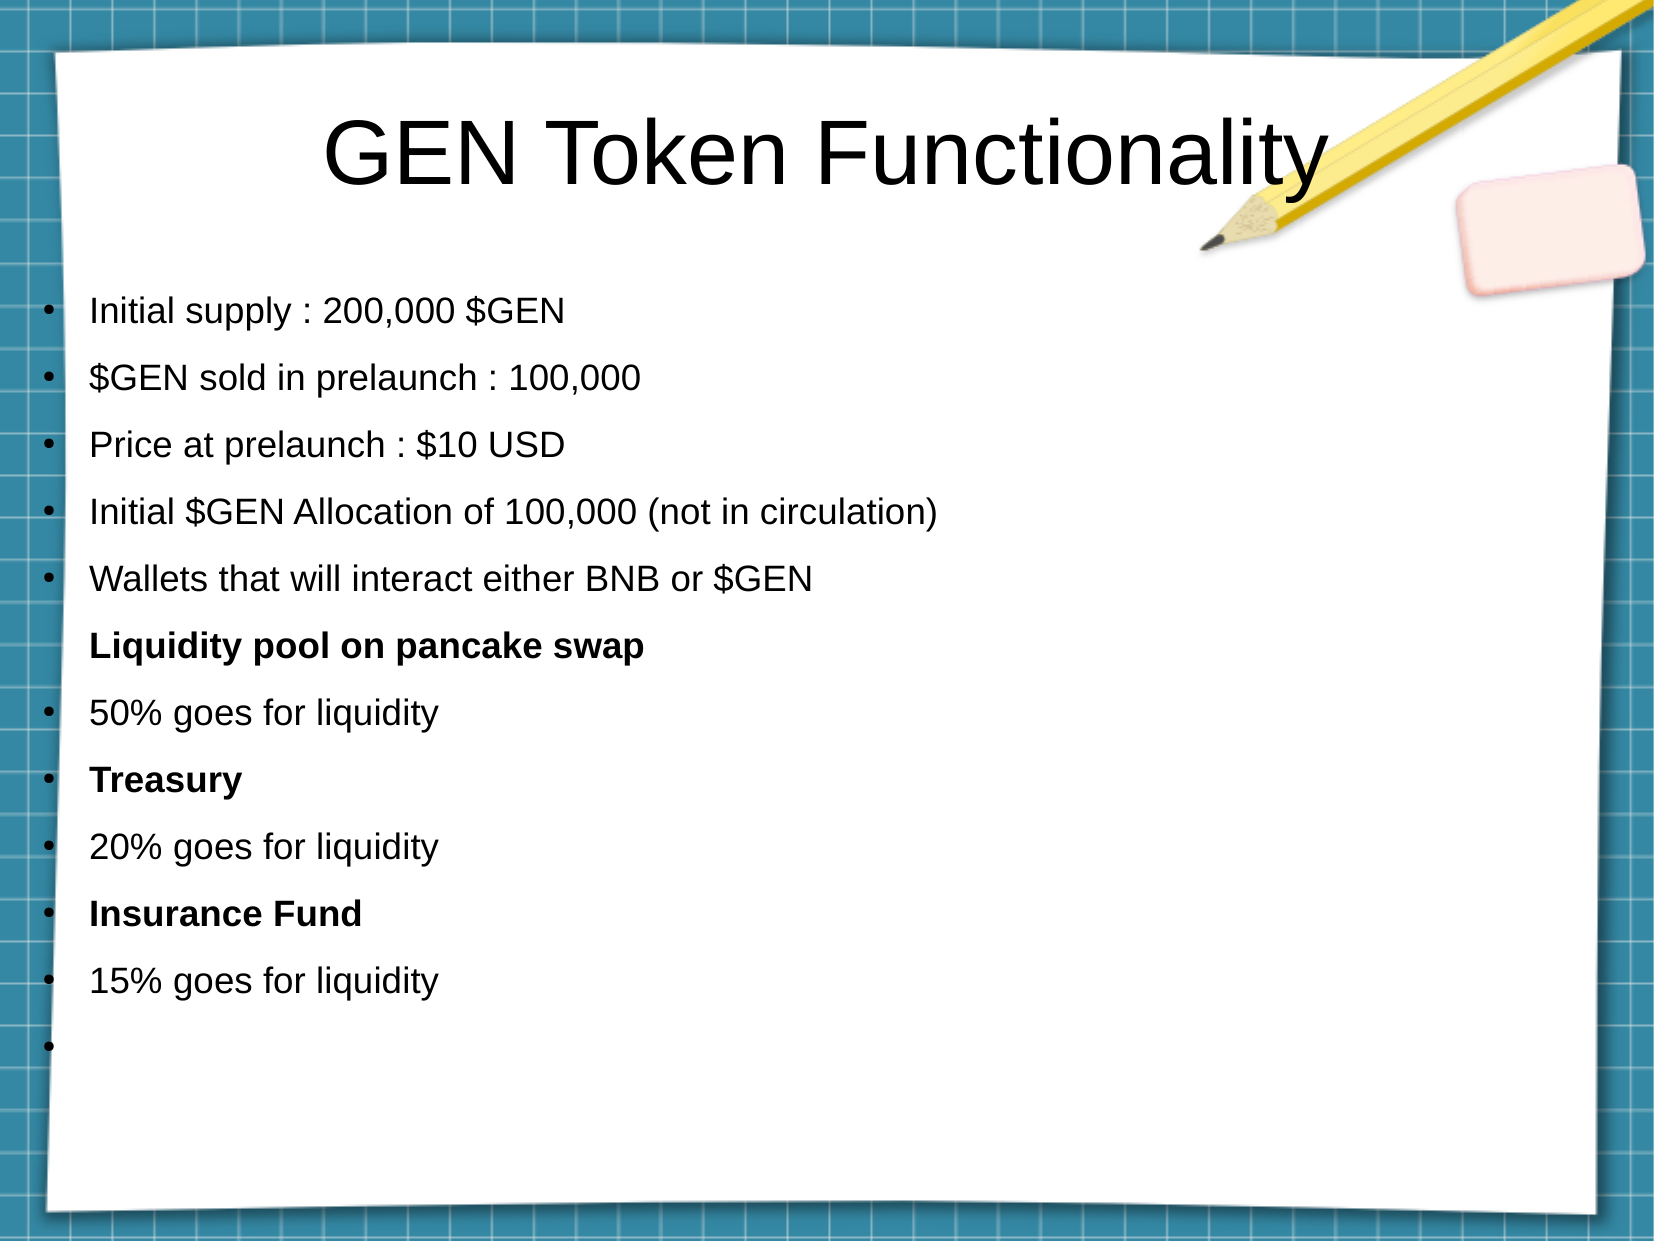

# GEN Token Functionality
Initial supply : 200,000 $GEN
$GEN sold in prelaunch : 100,000
Price at prelaunch : $10 USD
Initial $GEN Allocation of 100,000 (not in circulation)
Wallets that will interact either BNB or $GEN
Liquidity pool on pancake swap
50% goes for liquidity
Treasury
20% goes for liquidity
Insurance Fund
15% goes for liquidity